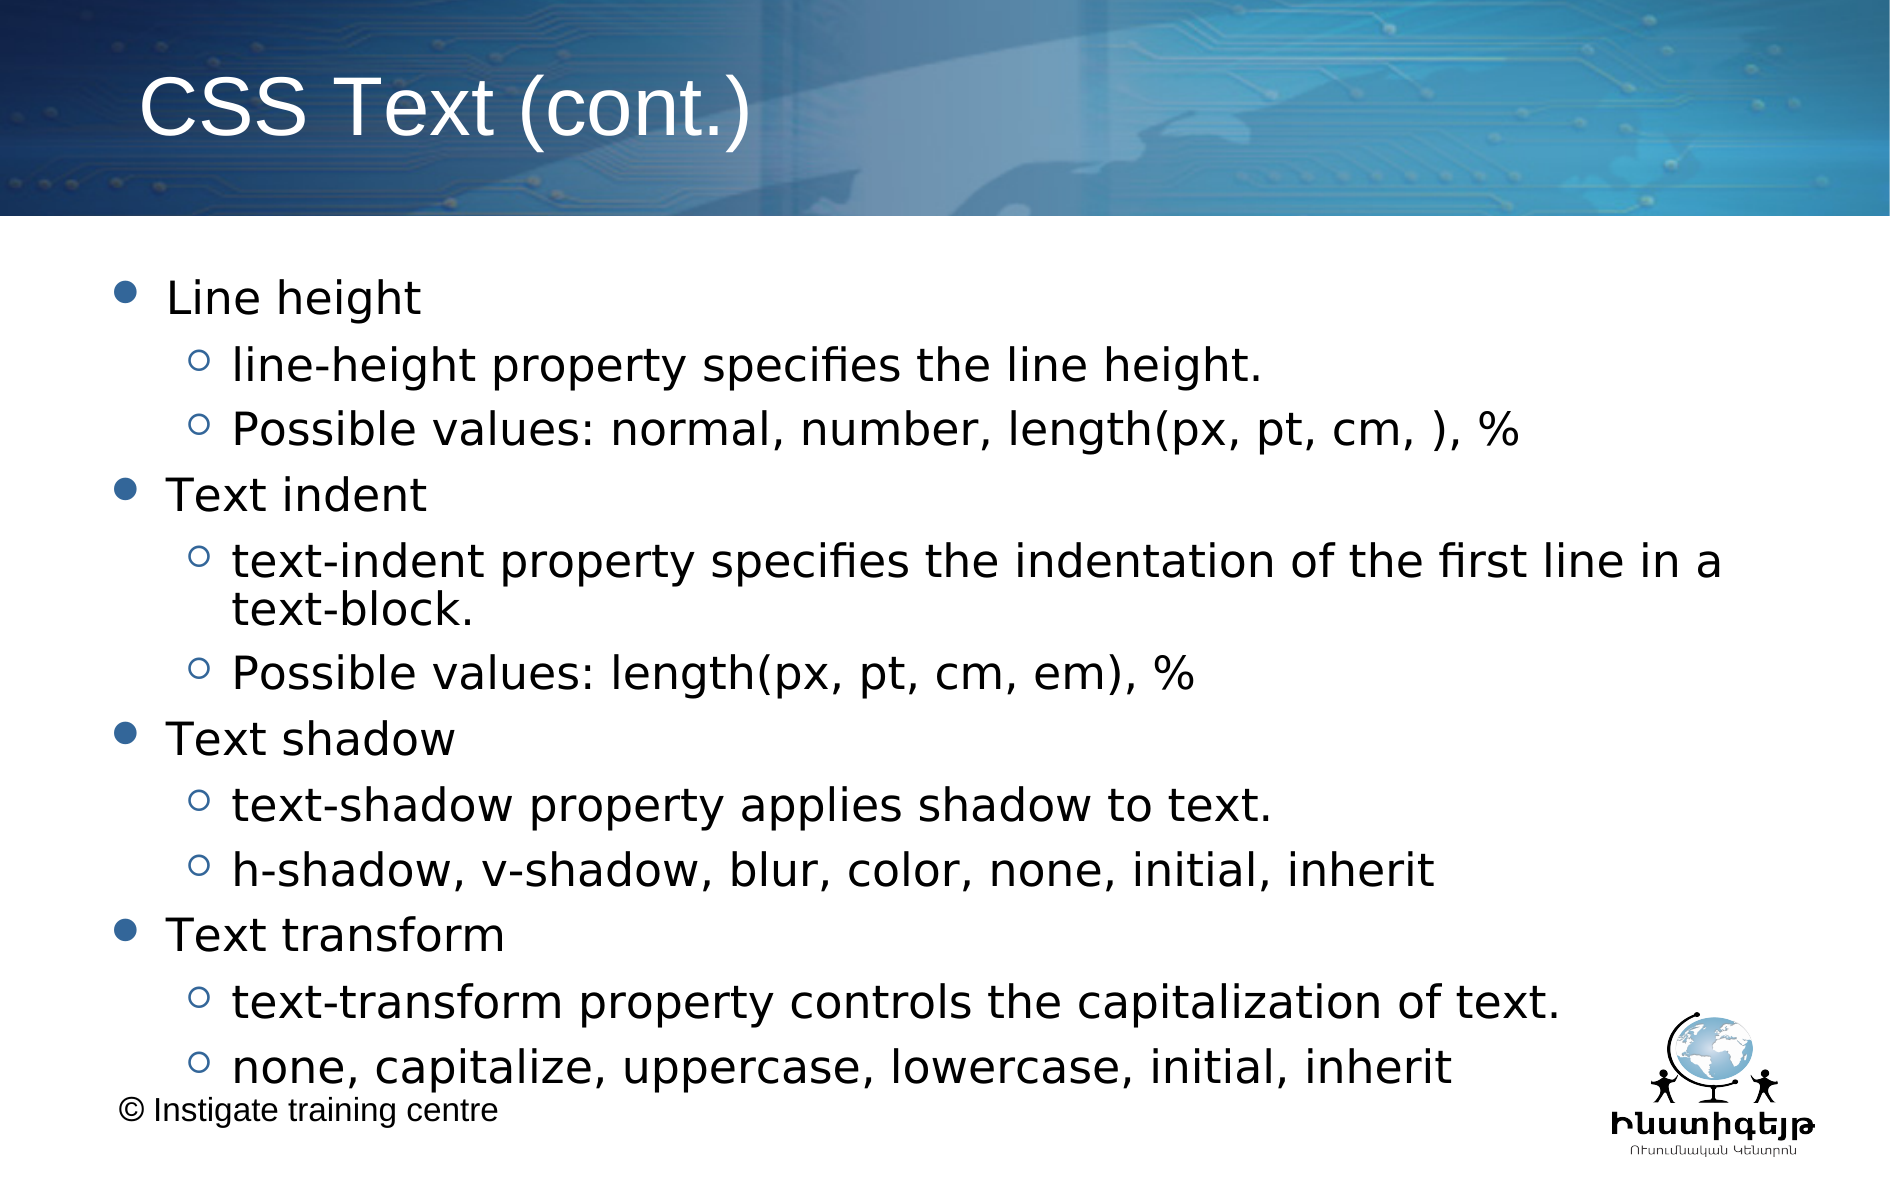

CSS Text (cont.)
# Line height
line-height property specifies the line height.
Possible values: normal, number, length(px, pt, cm, ), %
Text indent
text-indent property specifies the indentation of the first line in a text-block.
Possible values: length(px, pt, cm, em), %
Text shadow
text-shadow property applies shadow to text.
h-shadow, v-shadow, blur, color, none, initial, inherit
Text transform
text-transform property controls the capitalization of text.
none, capitalize, uppercase, lowercase, initial, inherit